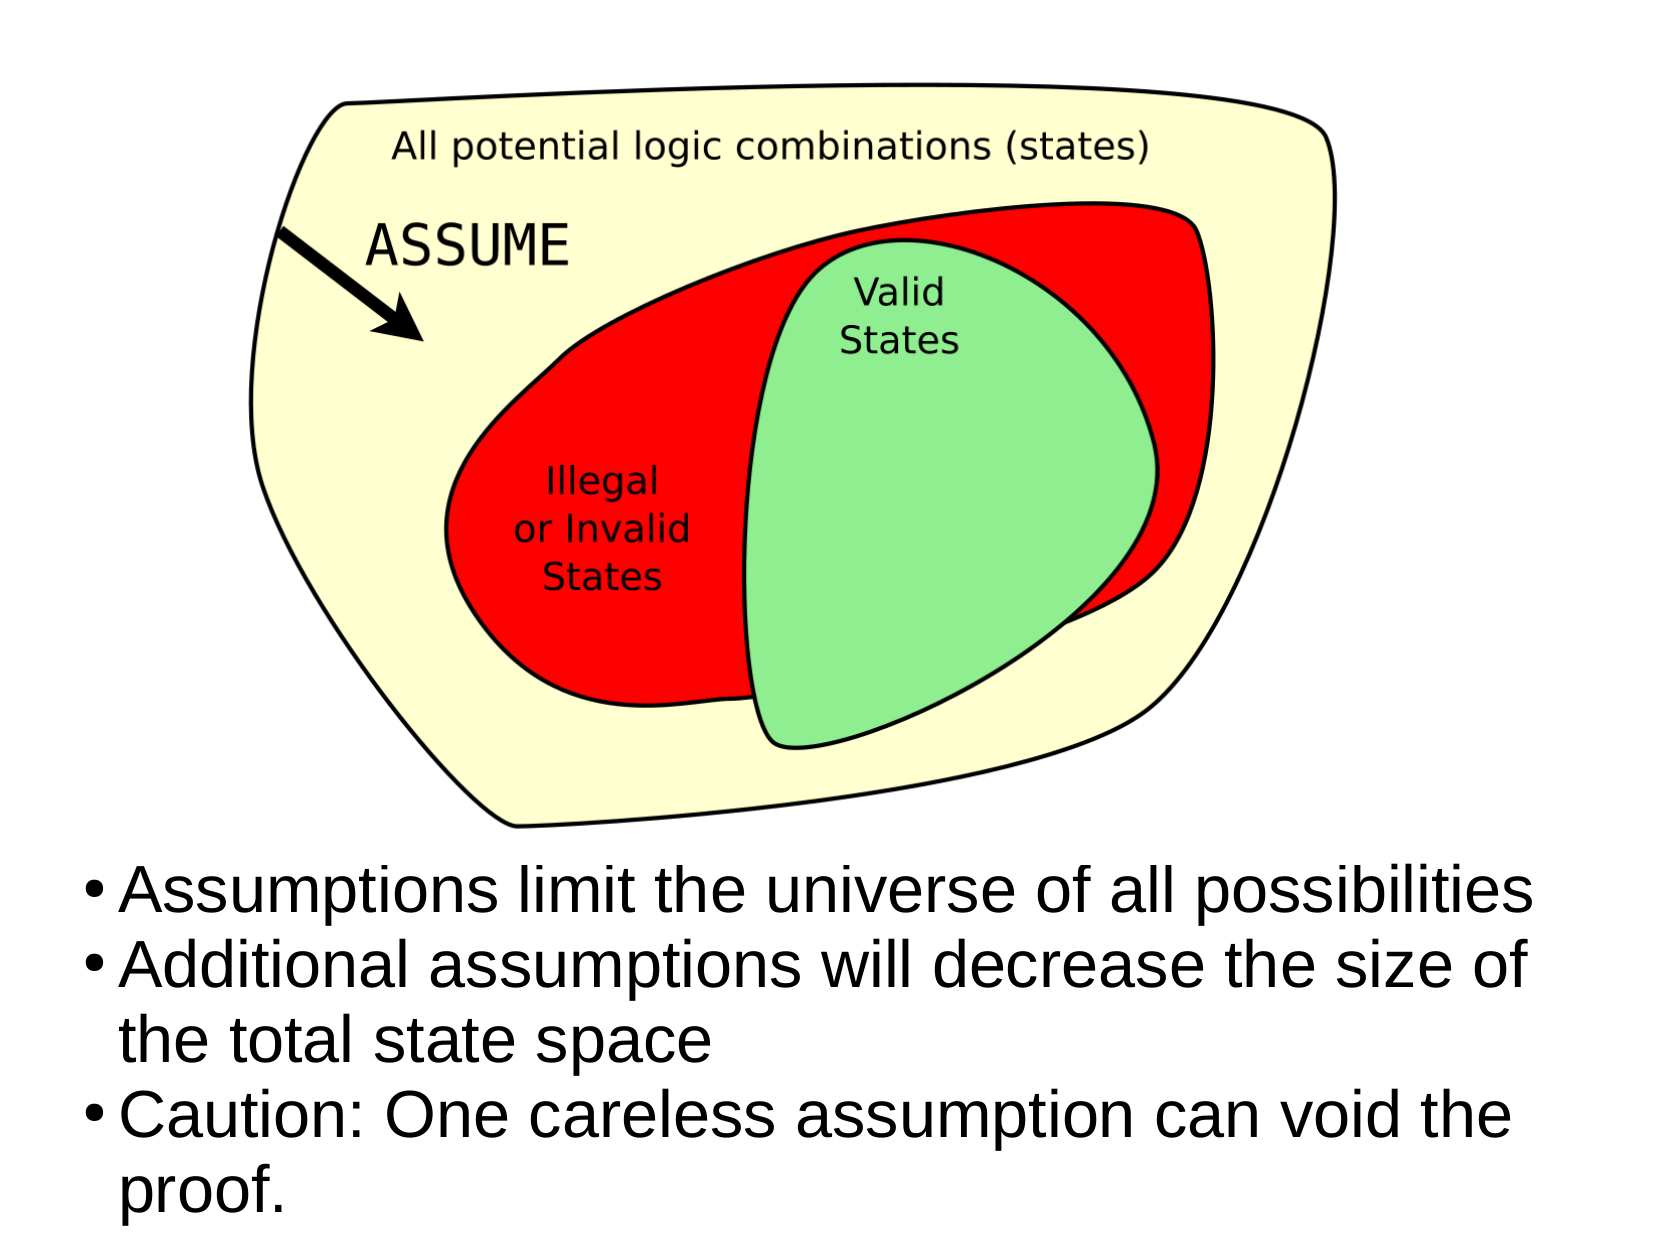

# Assumptions limit the universe of all possibilities
Additional assumptions will decrease the size of the total state space
Caution: One careless assumption can void the proof.